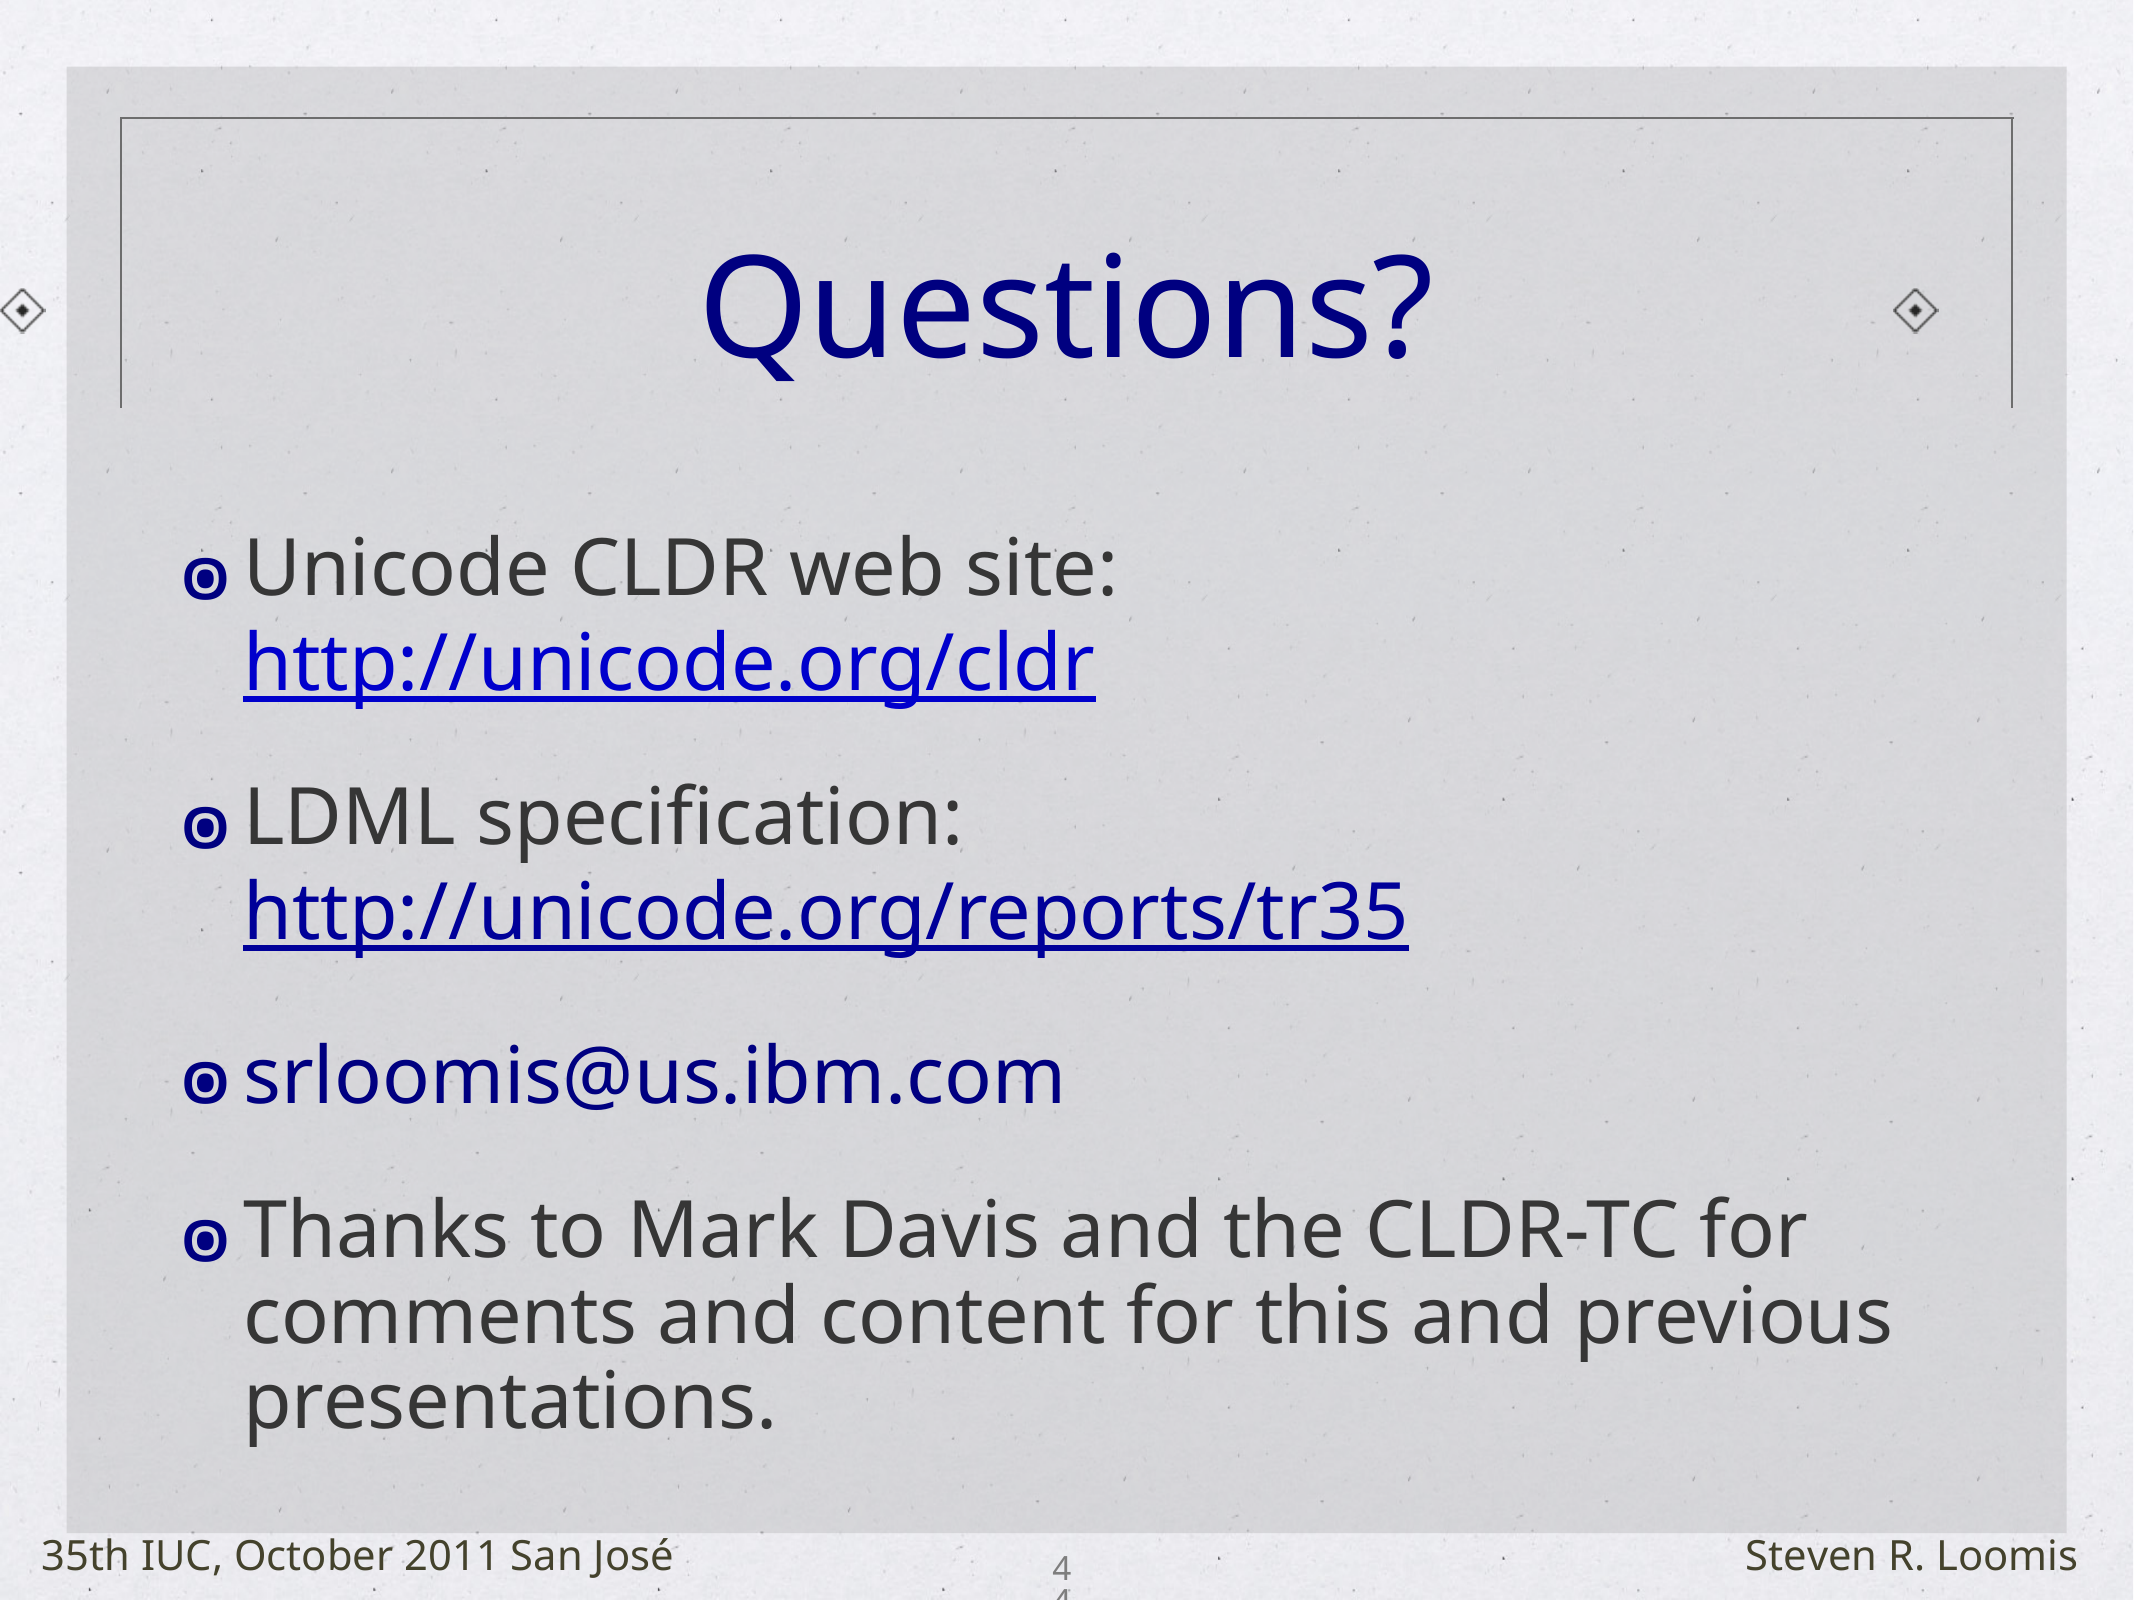

# Questions?
Unicode CLDR web site:
http://unicode.org/cldr
LDML specification:
	http://unicode.org/reports/tr35
srloomis@us.ibm.com
Thanks to Mark Davis and the CLDR-TC for comments and content for this and previous presentations.
44